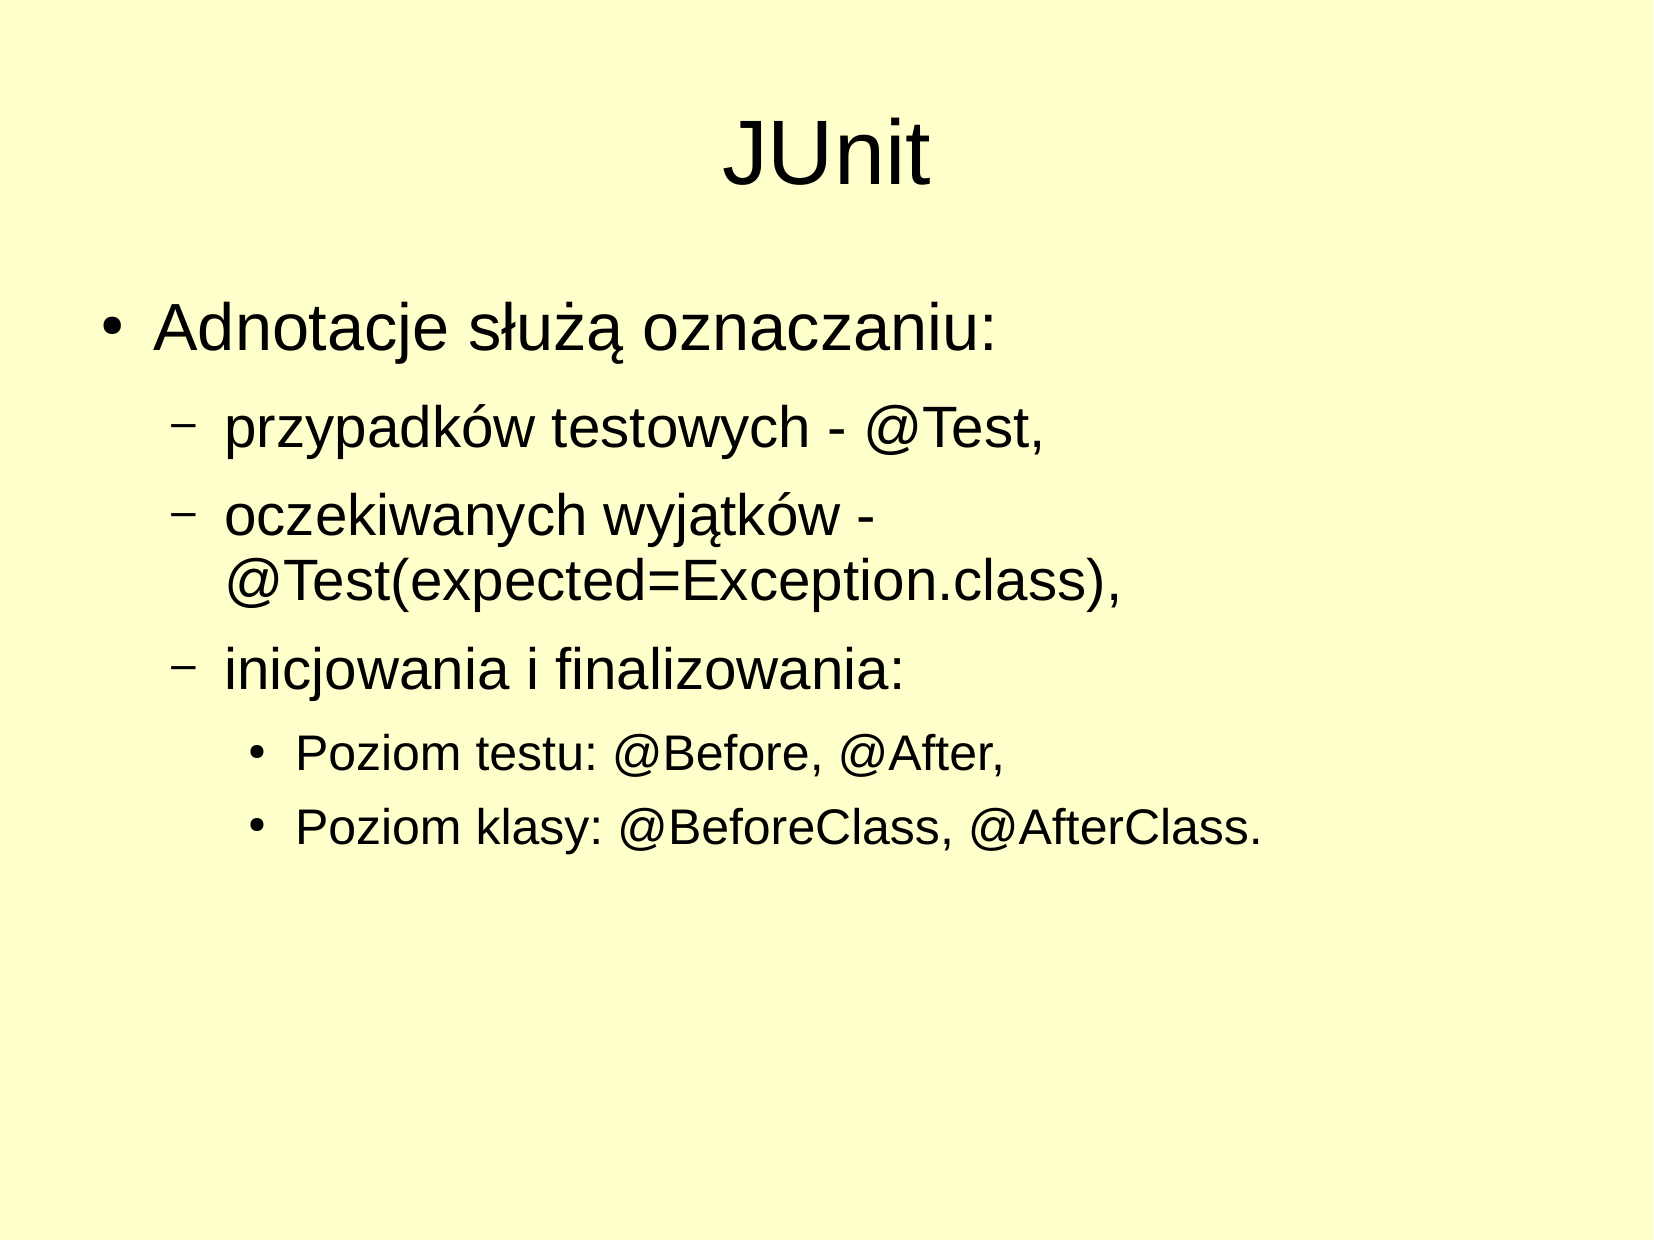

# JUnit
Adnotacje służą oznaczaniu:
przypadków testowych - @Test,
oczekiwanych wyjątków - @Test(expected=Exception.class),
inicjowania i finalizowania:
Poziom testu: @Before, @After,
Poziom klasy: @BeforeClass, @AfterClass.